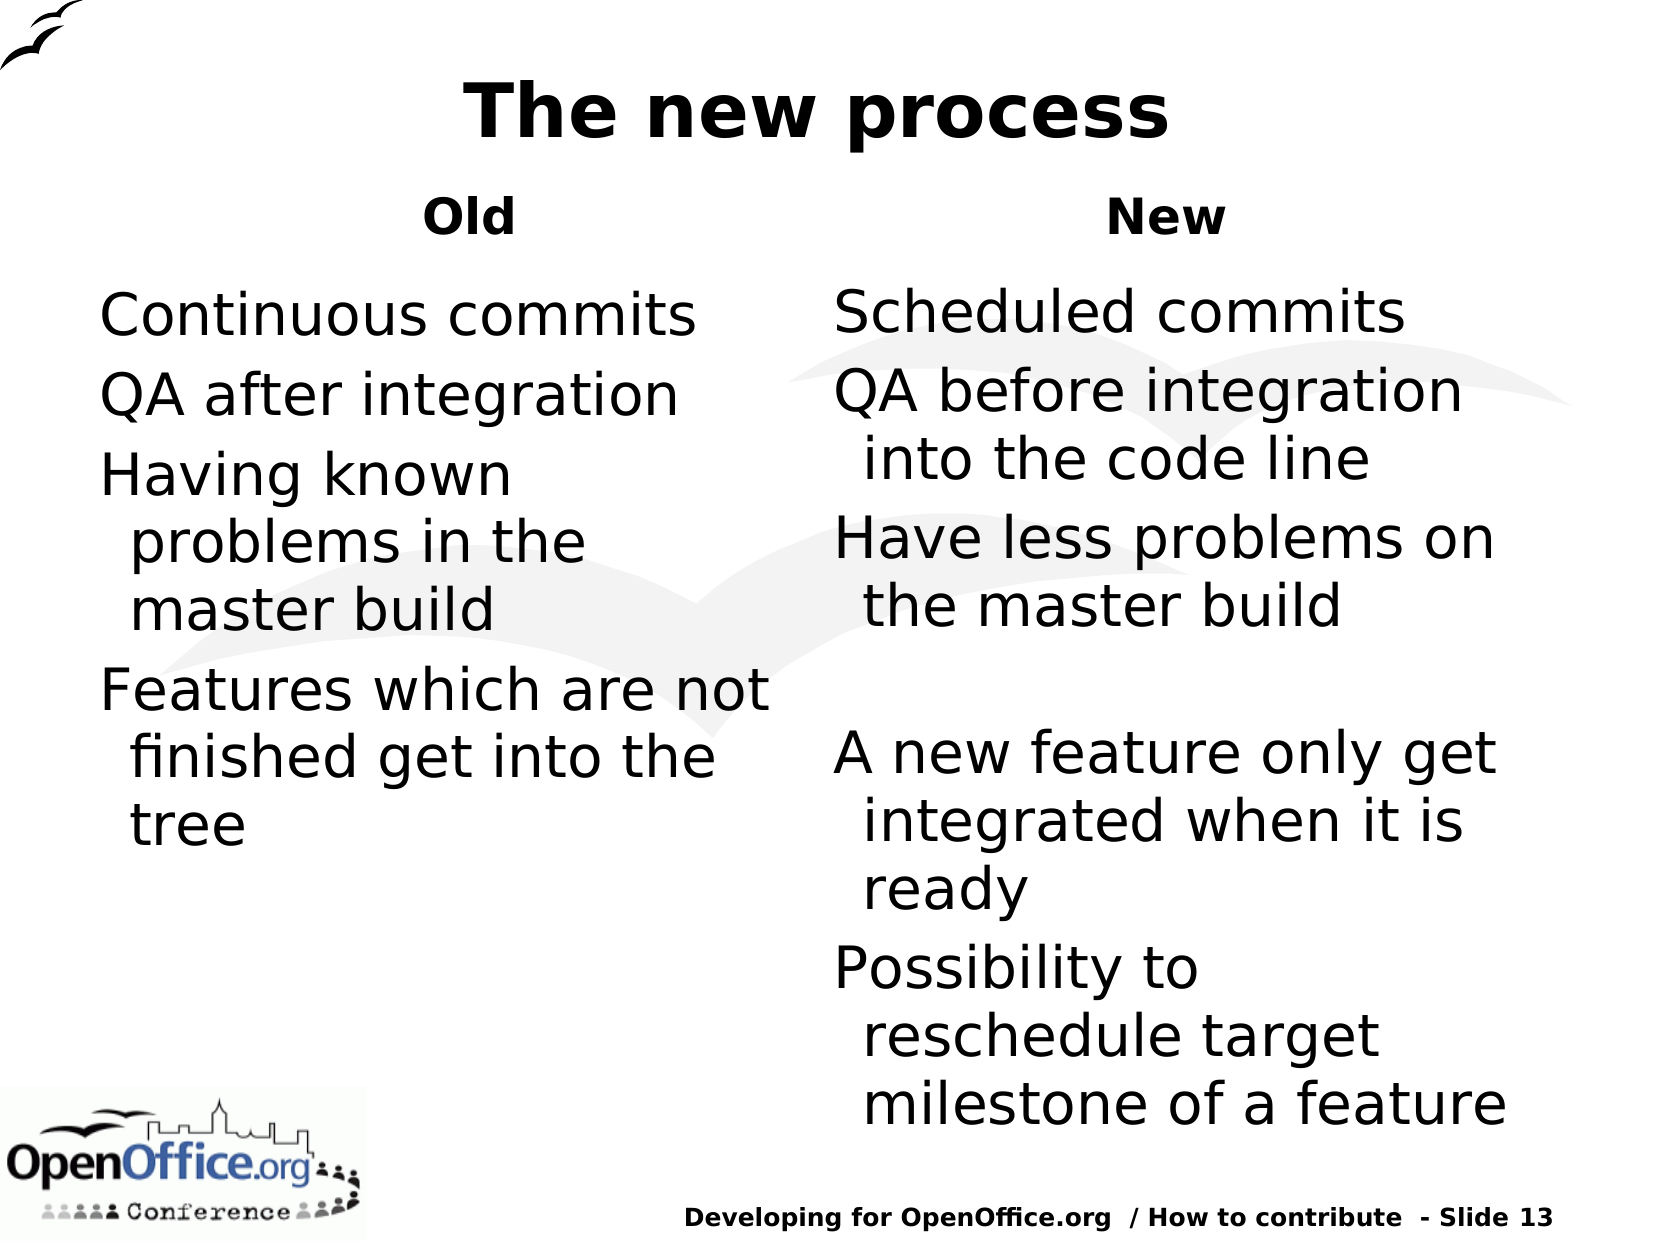

# The new process
Old
New
Scheduled commits
QA before integration into the code line
Have less problems on the master build
A new feature only get integrated when it is ready
Possibility to reschedule target milestone of a feature
Continuous commits
QA after integration
Having known problems in the master build
Features which are not finished get into the tree